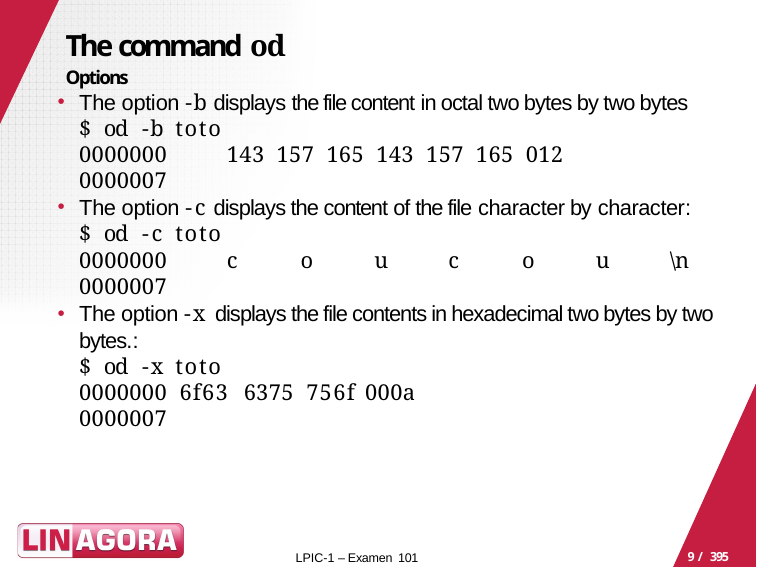

The command od
Options
The option -b displays the file content in octal two bytes by two bytes
$ od -b toto
0000000	143 157 165 143 157 165 012
0000007
The option -c displays the content of the file character by character:
$ od -c toto
0000000	c	o	u	c	o	u	\n 0000007
The option -x displays the file contents in hexadecimal two bytes by two bytes.:
$ od -x toto
0000000 6f63 6375 756f 000a
0000007
LPIC-1 – Examen 101